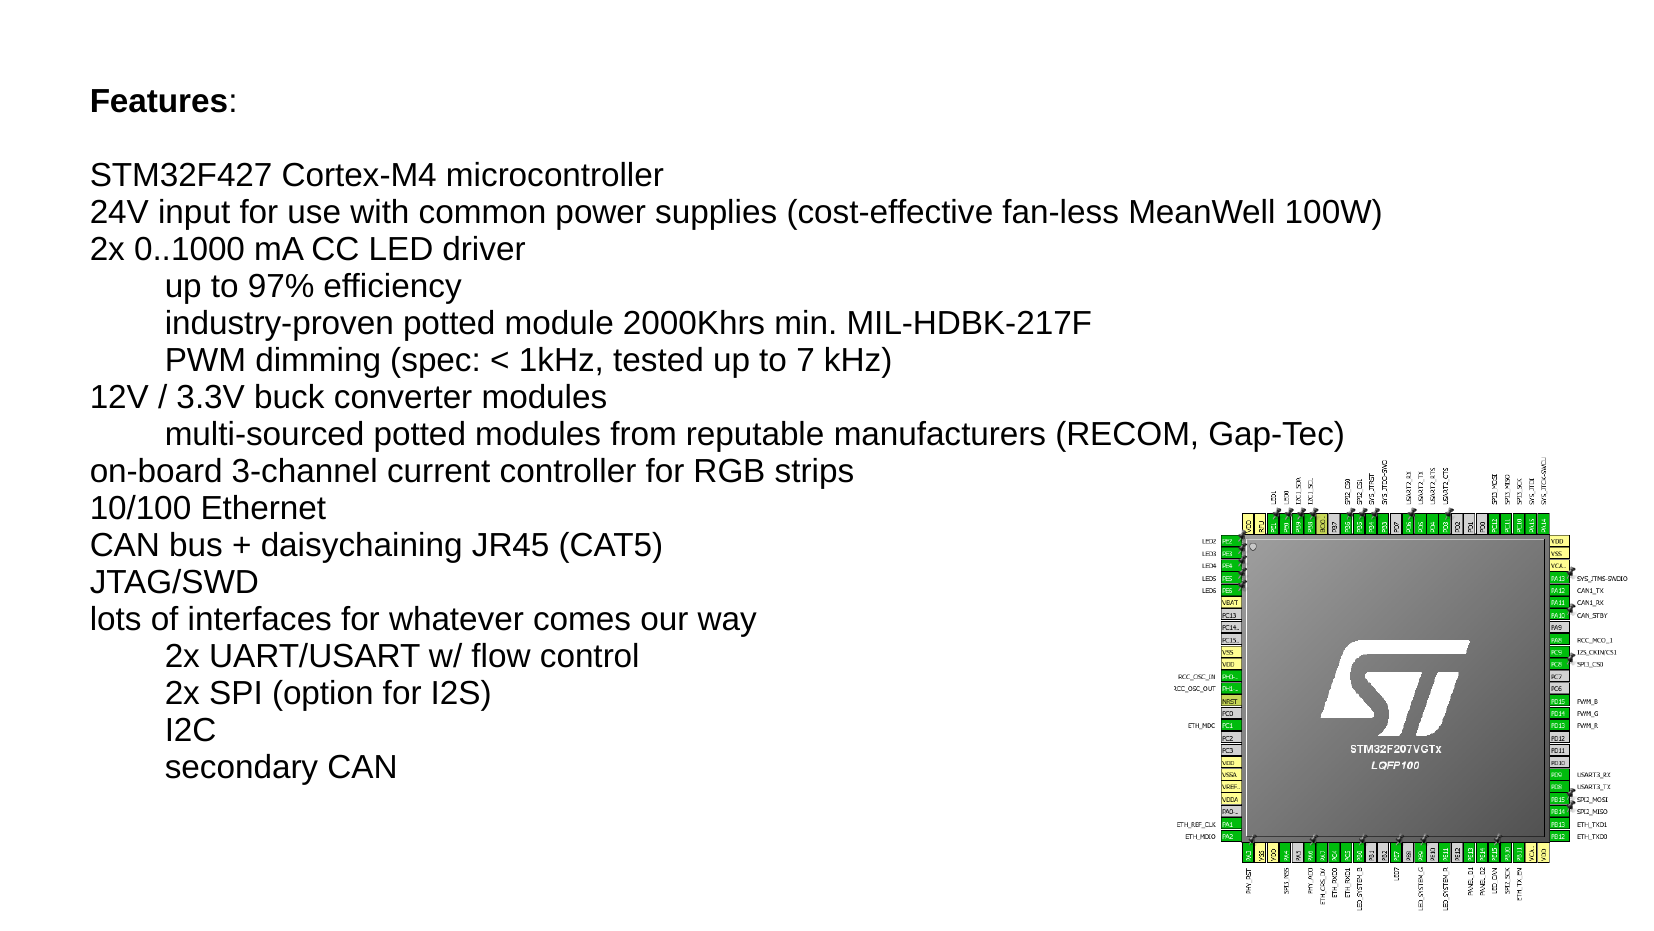

Features:
STM32F427 Cortex-M4 microcontroller
24V input for use with common power supplies (cost-effective fan-less MeanWell 100W)
2x 0..1000 mA CC LED driver
	up to 97% efficiency
	industry-proven potted module 2000Khrs min. MIL-HDBK-217F
	PWM dimming (spec: < 1kHz, tested up to 7 kHz)
12V / 3.3V buck converter modules
	multi-sourced potted modules from reputable manufacturers (RECOM, Gap-Tec)
on-board 3-channel current controller for RGB strips
10/100 Ethernet
CAN bus + daisychaining JR45 (CAT5)
JTAG/SWD
lots of interfaces for whatever comes our way
	2x UART/USART w/ flow control
	2x SPI (option for I2S)
	I2C
	secondary CAN